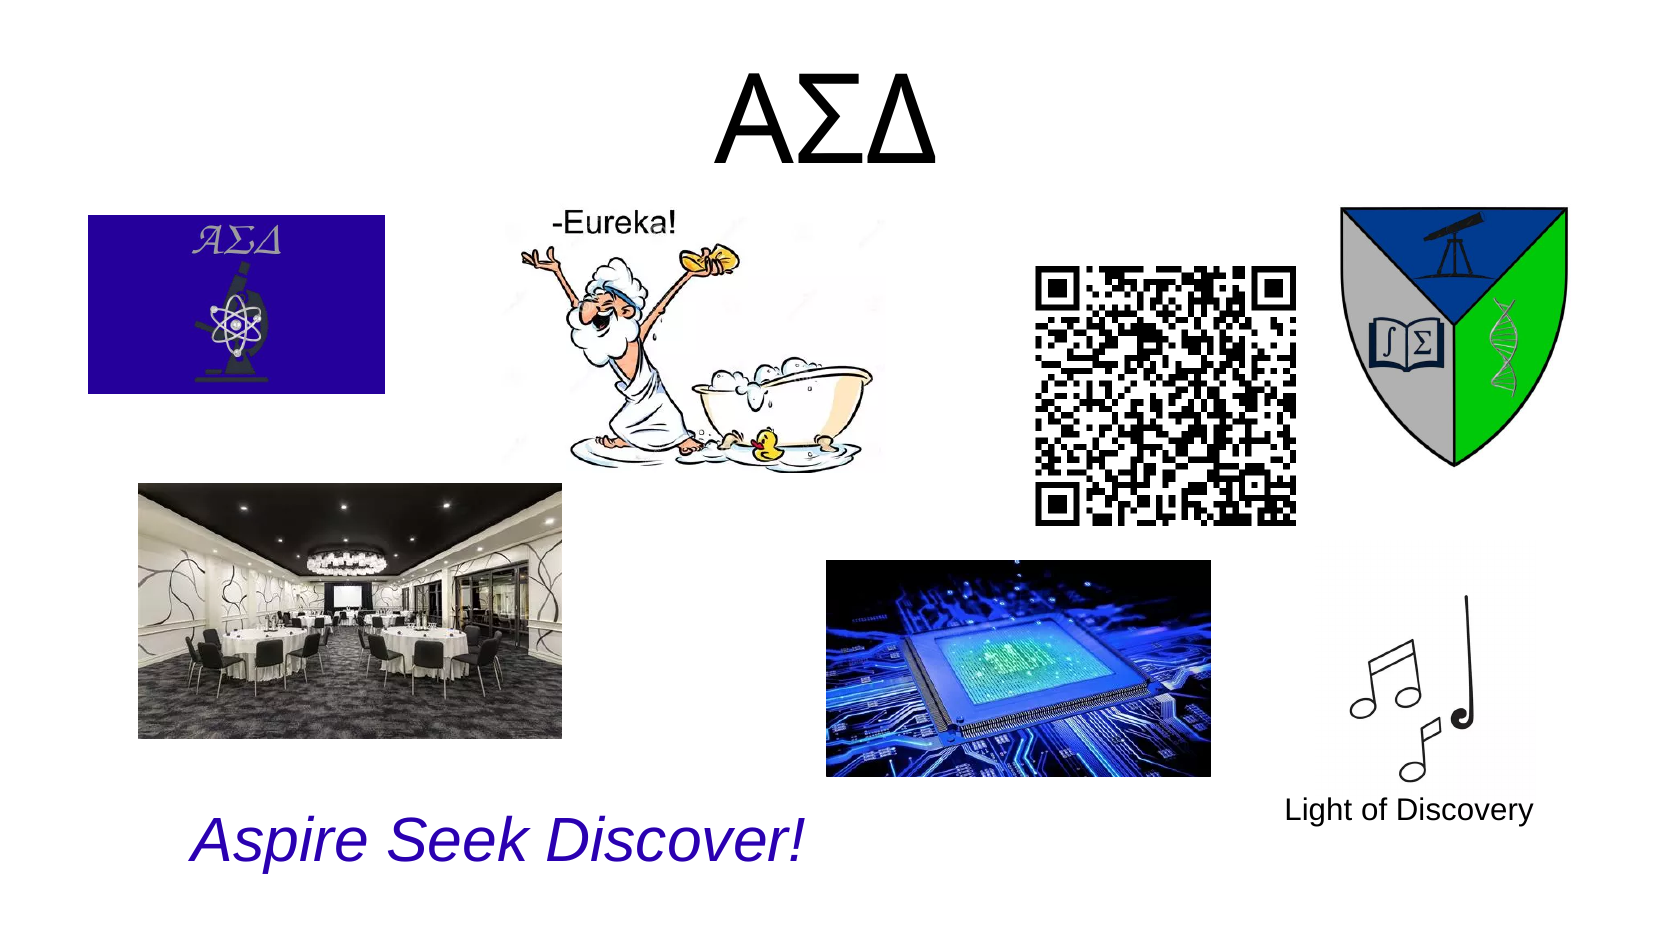

# ΑΣΔ
Light of Discovery
Aspire Seek Discover!